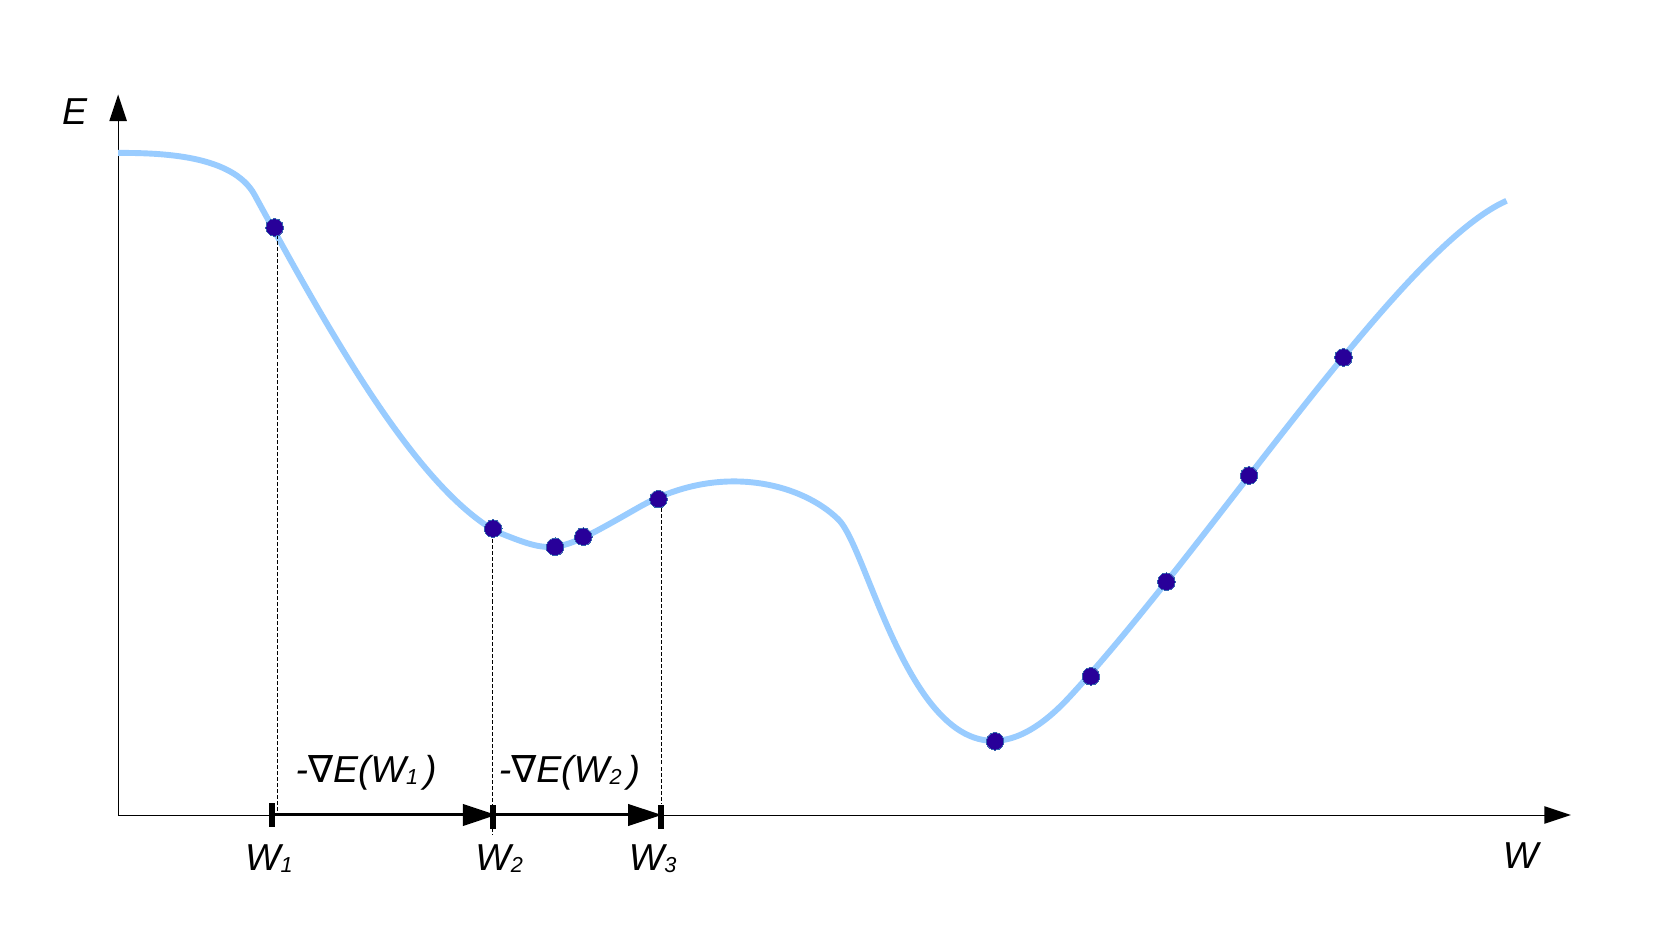

E
-∇E(W1 )
-∇E(W2 )
W
W1
W2
W3